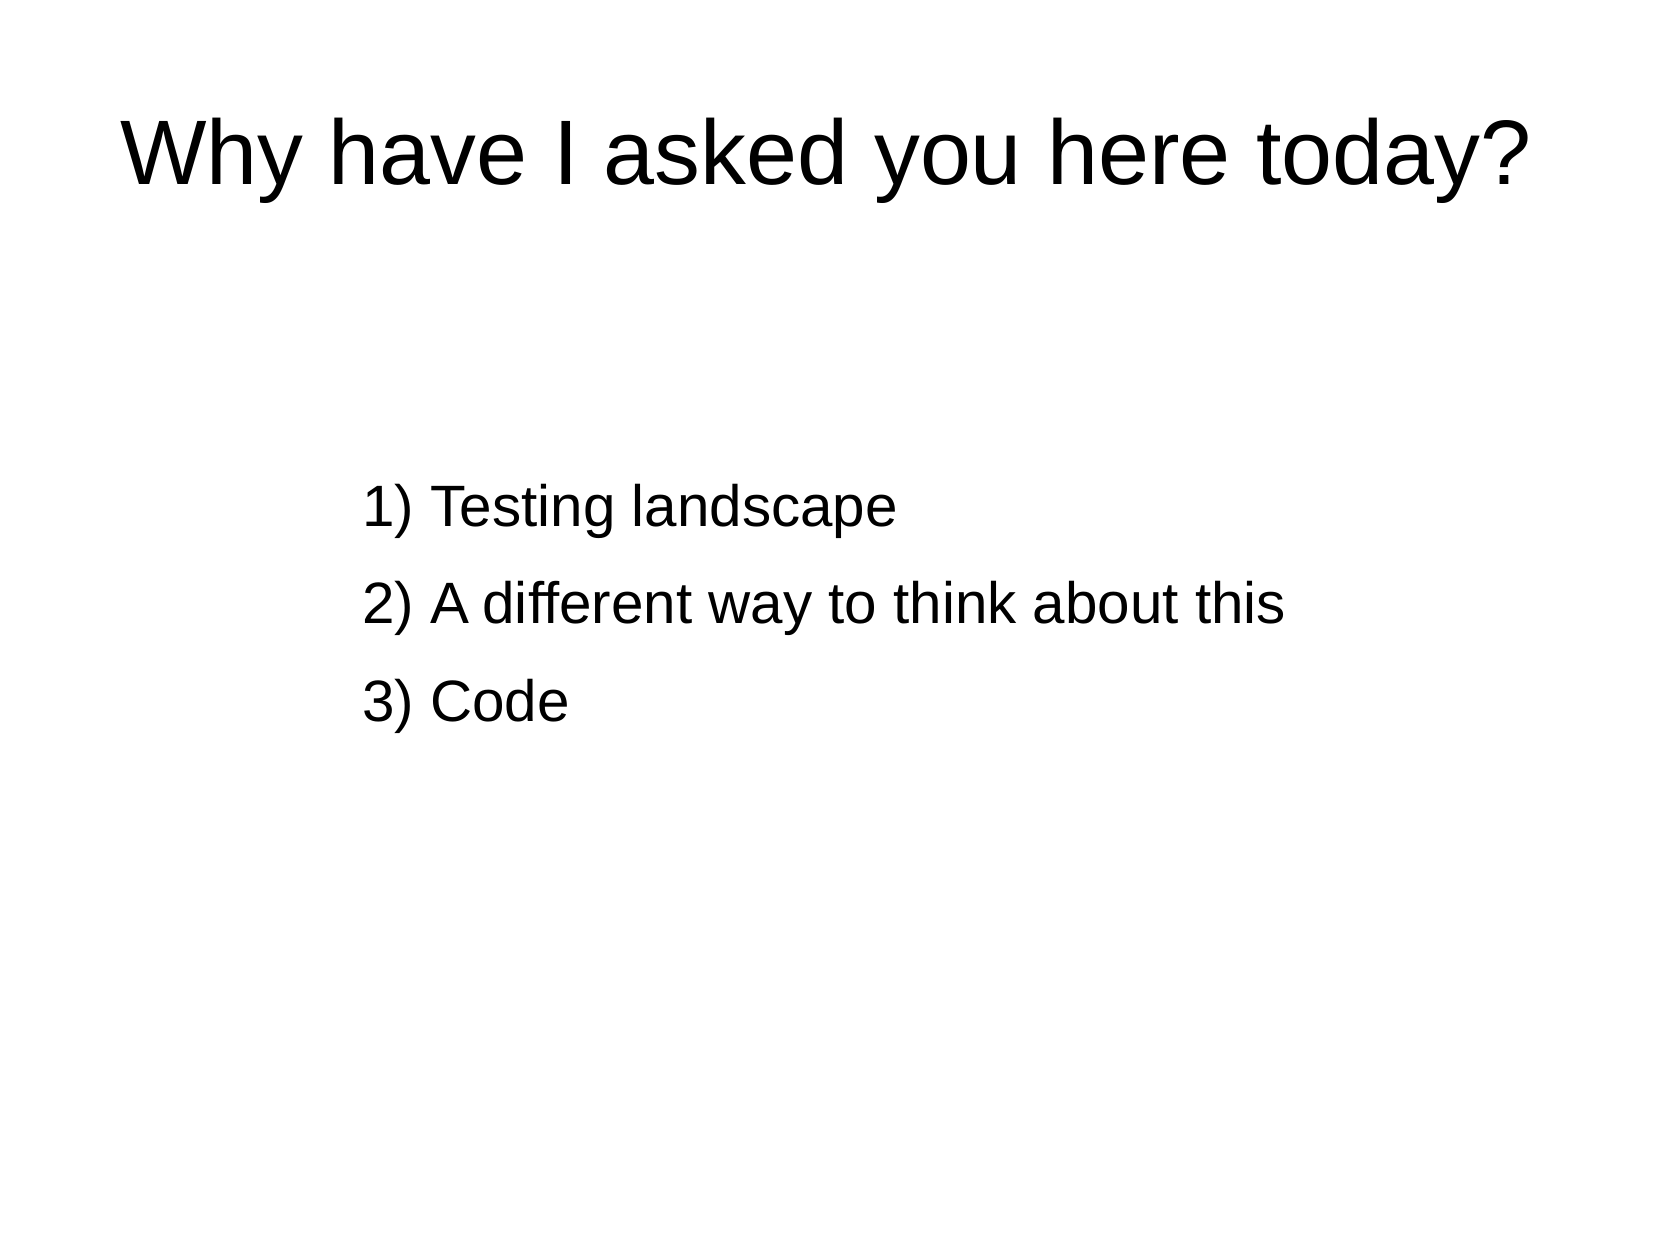

# Why have I asked you here today?
 Testing landscape
 A different way to think about this
 Code